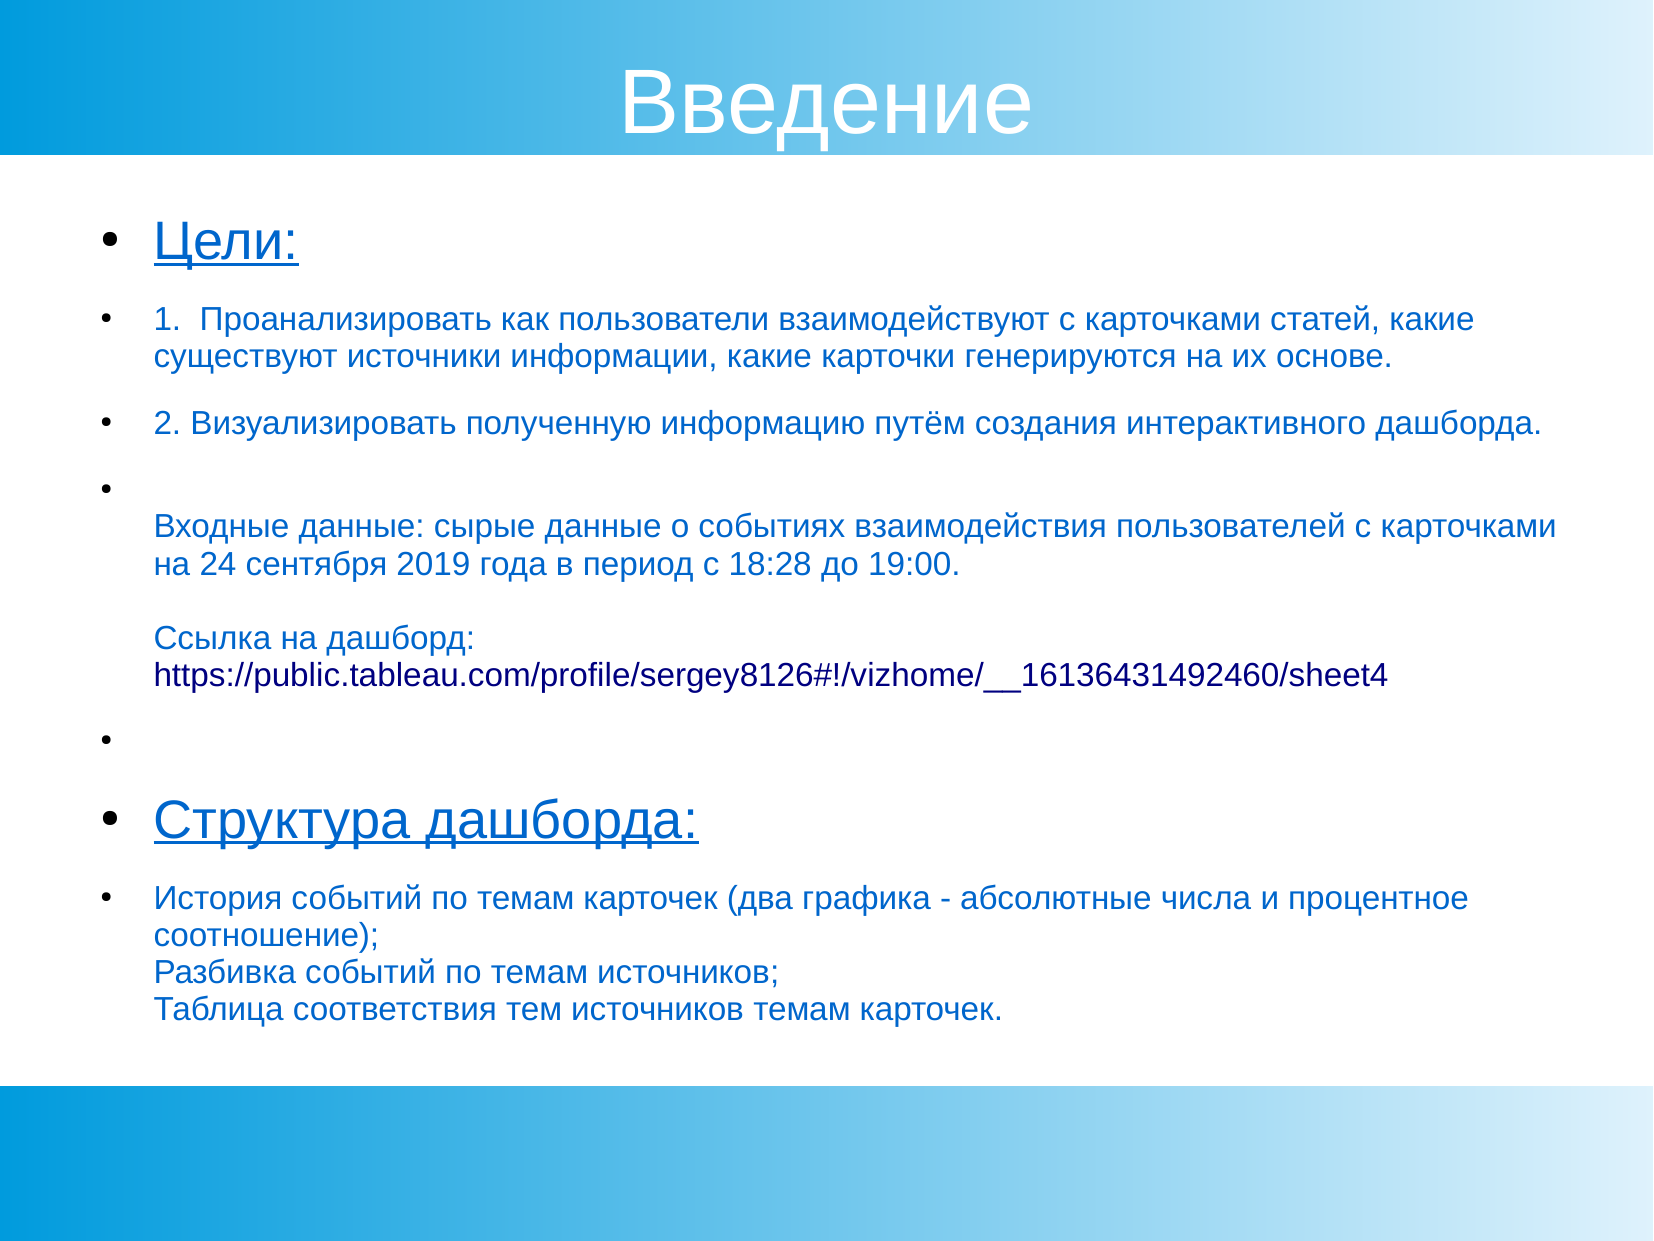

# Введение
Цели:
1. Проанализировать как пользователи взаимодействуют с карточками статей, какие существуют источники информации, какие карточки генерируются на их основе.
2. Визуализировать полученную информацию путём создания интерактивного дашборда.
Входные данные: сырые данные о событиях взаимодействия пользователей с карточками на 24 сентября 2019 года в период с 18:28 до 19:00.
Ссылка на дашборд: https://public.tableau.com/profile/sergey8126#!/vizhome/__16136431492460/sheet4
Структура дашборда:
История событий по темам карточек (два графика - абсолютные числа и процентное соотношение);
Разбивка событий по темам источников;
Таблица соответствия тем источников темам карточек.